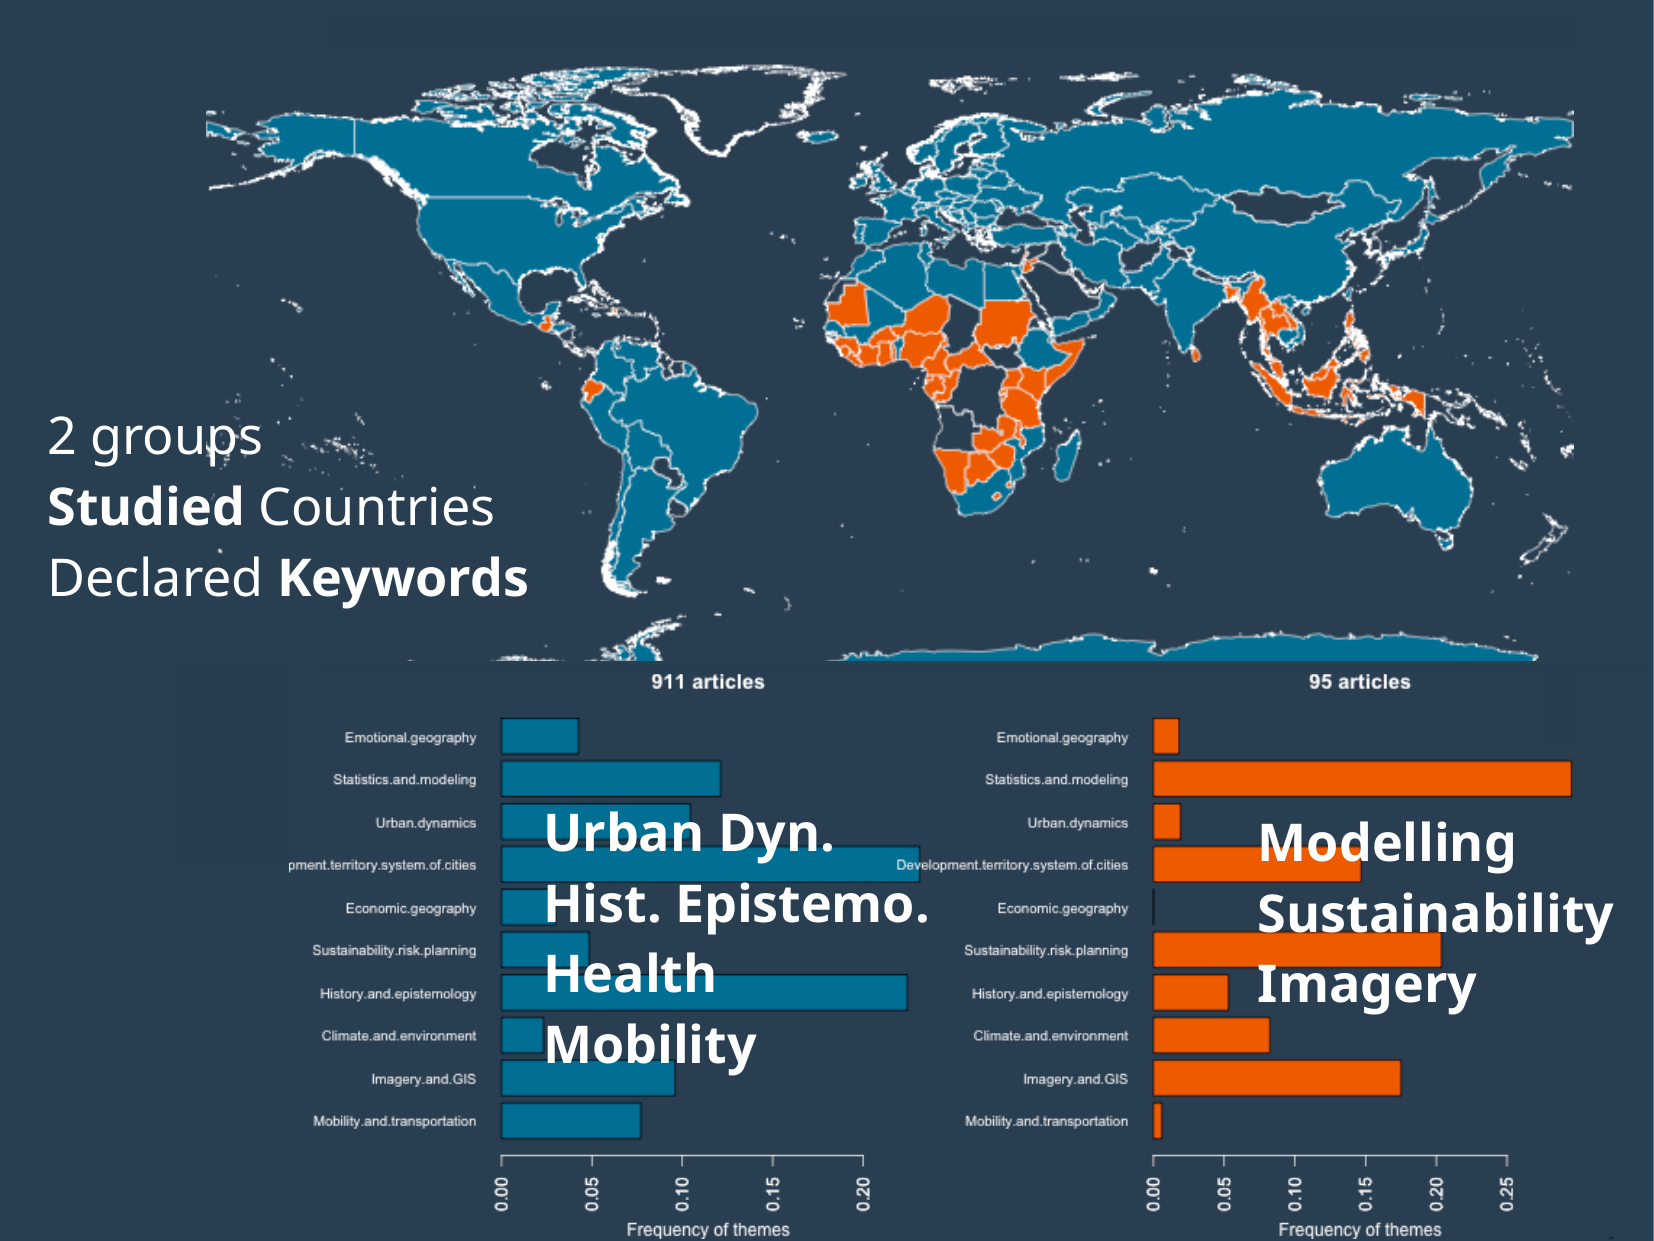

Declared Keywords (HC)
2 groups
Studied Countries
Declared Keywords
Urban Dyn.
Hist. Epistemo.
Health
Mobility
Modelling
Sustainability
Imagery